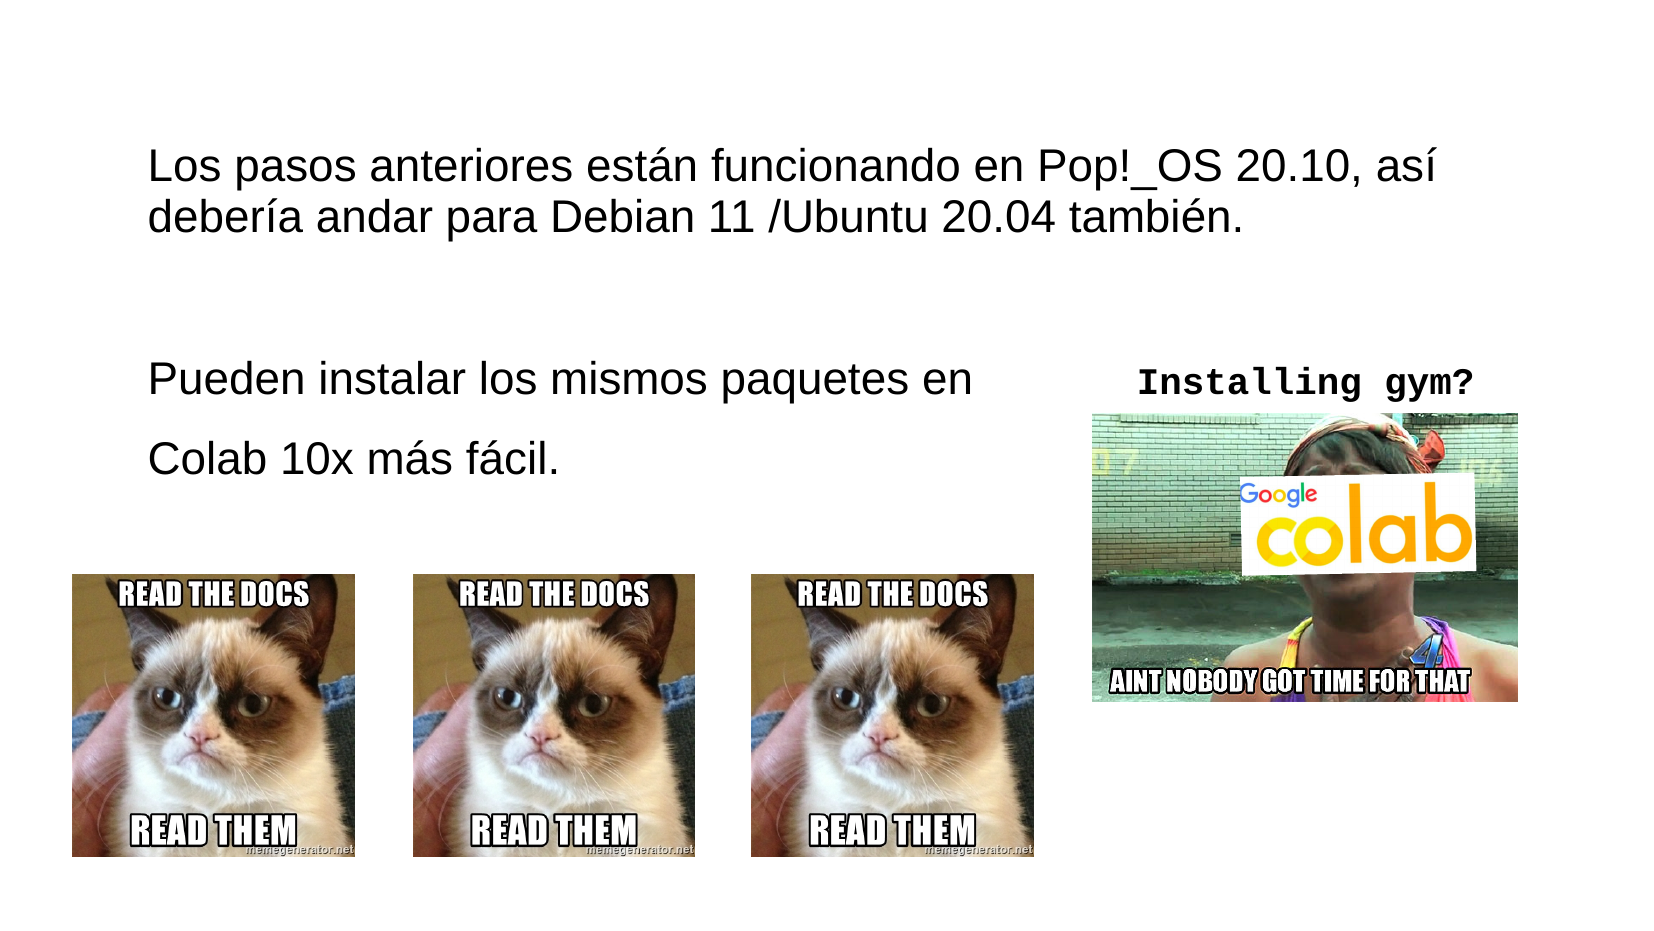

# Los pasos anteriores están funcionando en Pop!_OS 20.10, así debería andar para Debian 11 /Ubuntu 20.04 también.
Pueden instalar los mismos paquetes en
Colab 10x más fácil.
Installing gym?